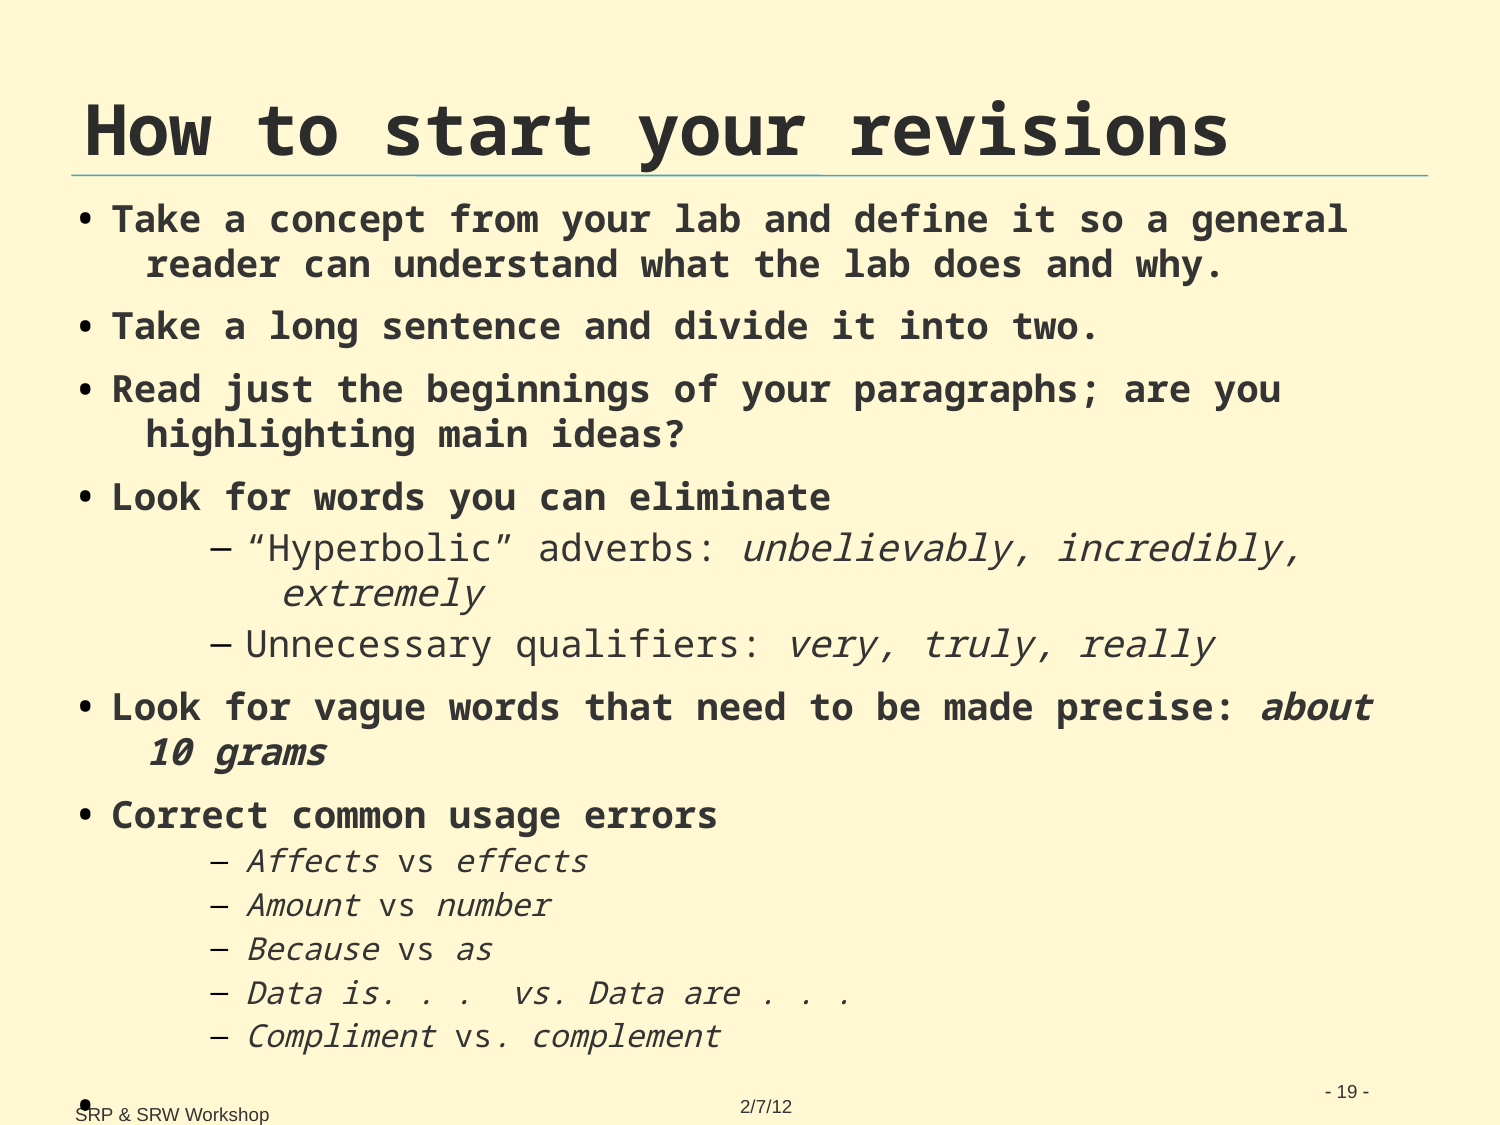

# How to start your revisions
Take a concept from your lab and define it so a general reader can understand what the lab does and why.
Take a long sentence and divide it into two.
Read just the beginnings of your paragraphs; are you highlighting main ideas?
Look for words you can eliminate
“Hyperbolic” adverbs: unbelievably, incredibly, extremely
Unnecessary qualifiers: very, truly, really
Look for vague words that need to be made precise: about 10 grams
Correct common usage errors
Affects vs effects
Amount vs number
Because vs as
Data is. . . vs. Data are . . .
Compliment vs. complement